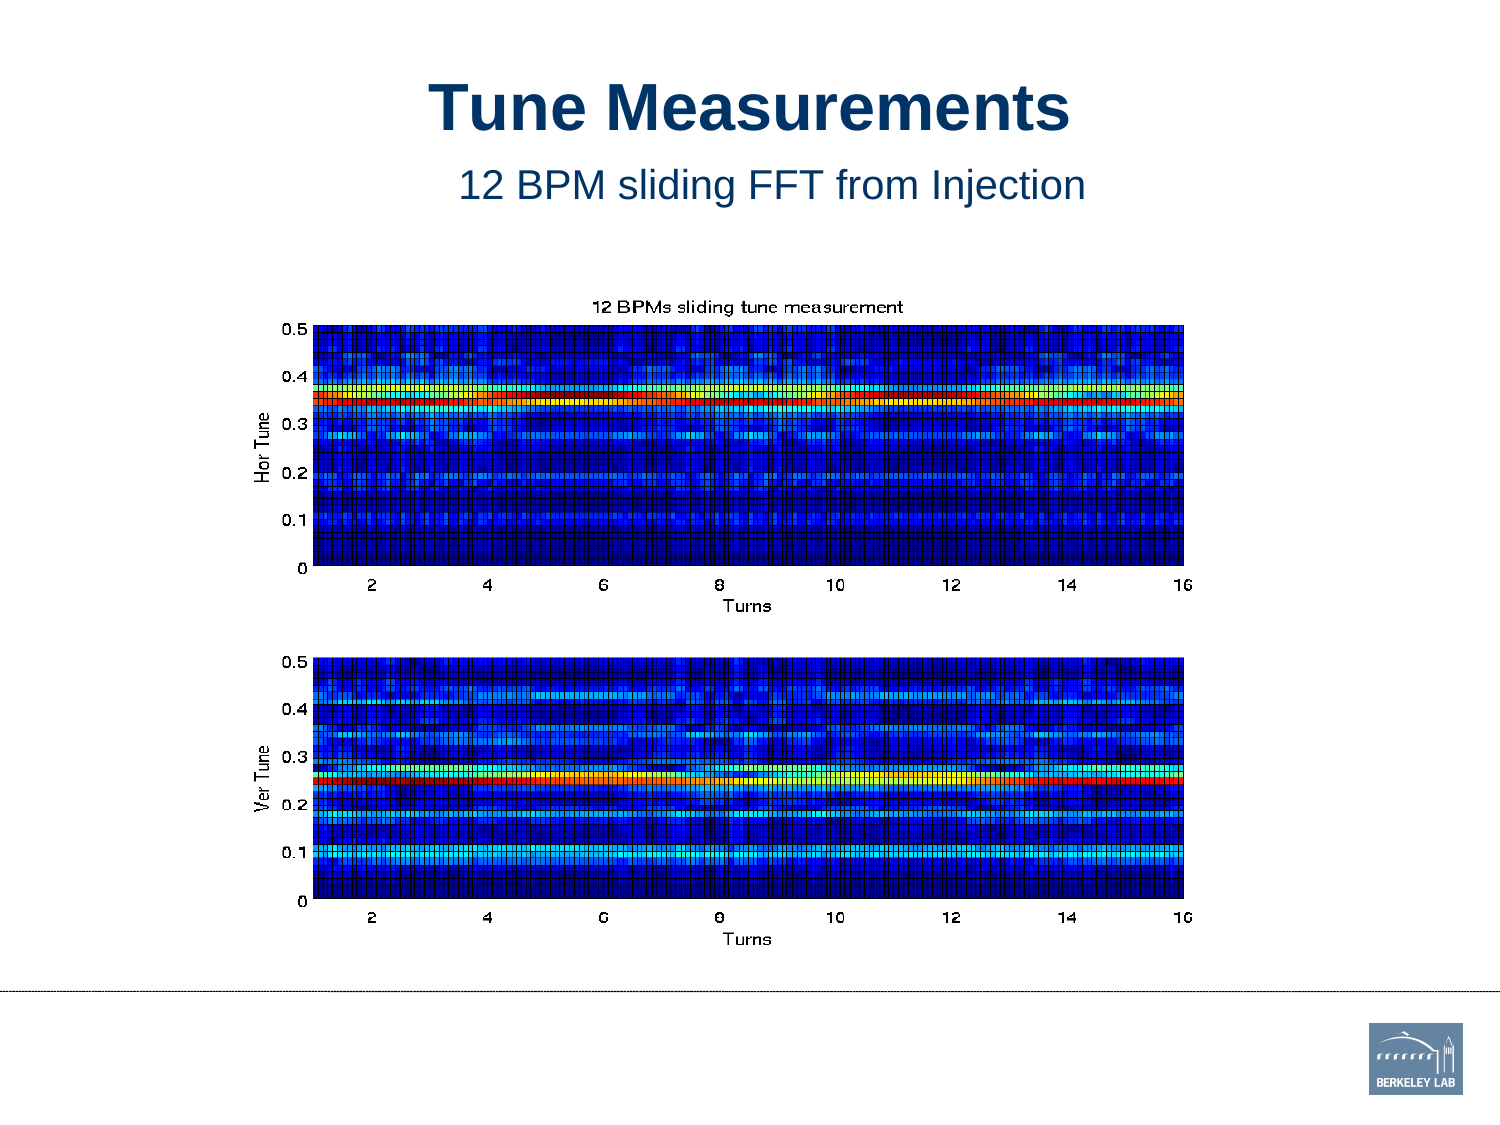

# Tune Measurements
12 BPM sliding FFT from Injection